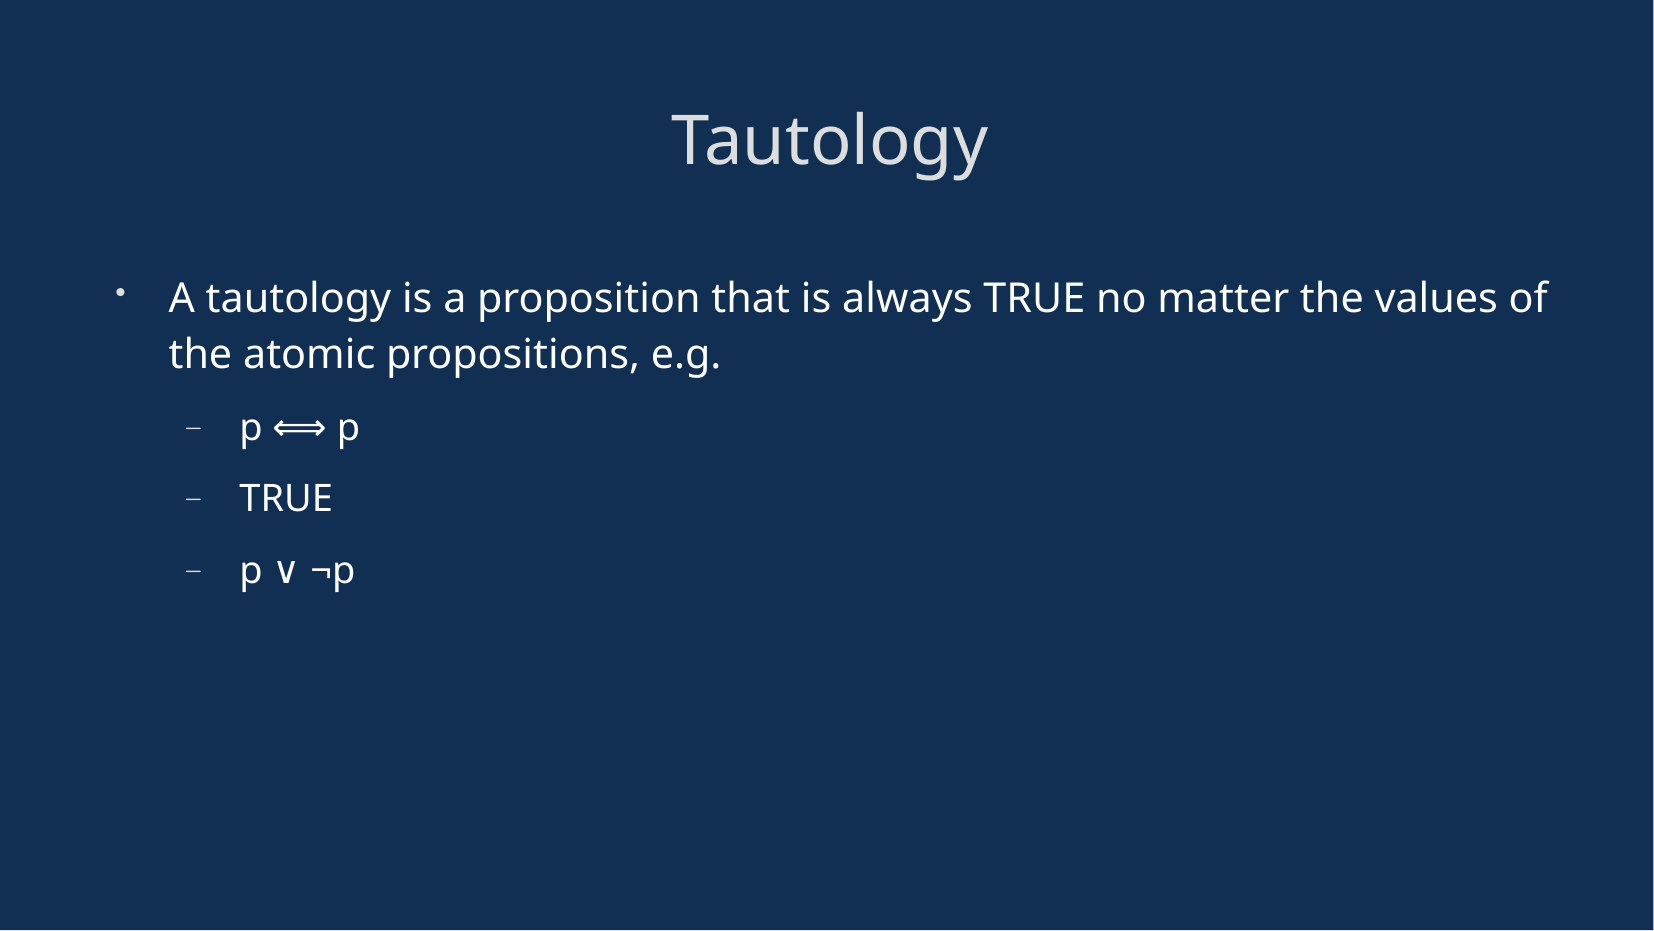

# Tautology
A tautology is a proposition that is always TRUE no matter the values of the atomic propositions, e.g.
p ⟺ p
TRUE
p ∨ ¬p